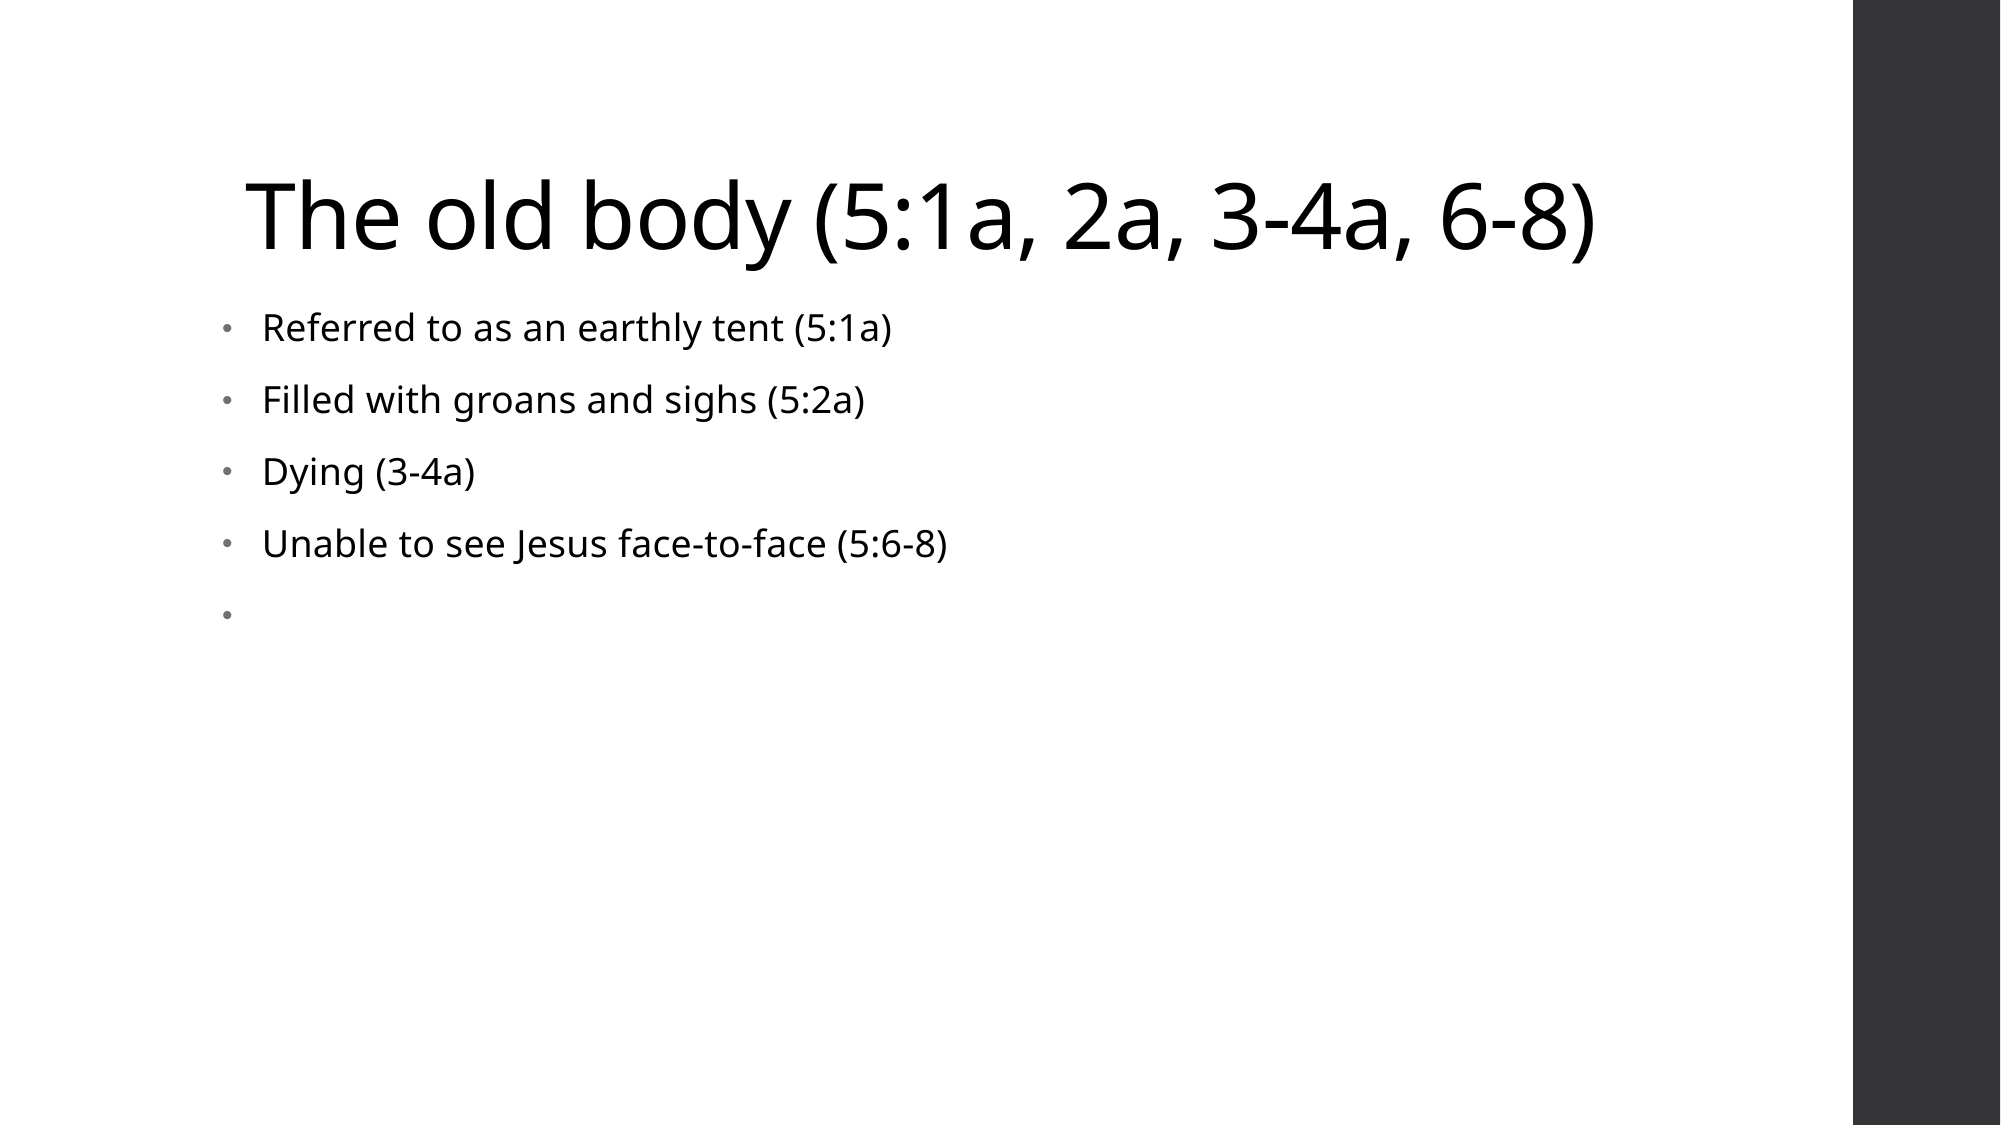

# The old body (5:1a, 2a, 3-4a, 6-8)
 Referred to as an earthly tent (5:1a)
 Filled with groans and sighs (5:2a)
 Dying (3-4a)
 Unable to see Jesus face-to-face (5:6-8)